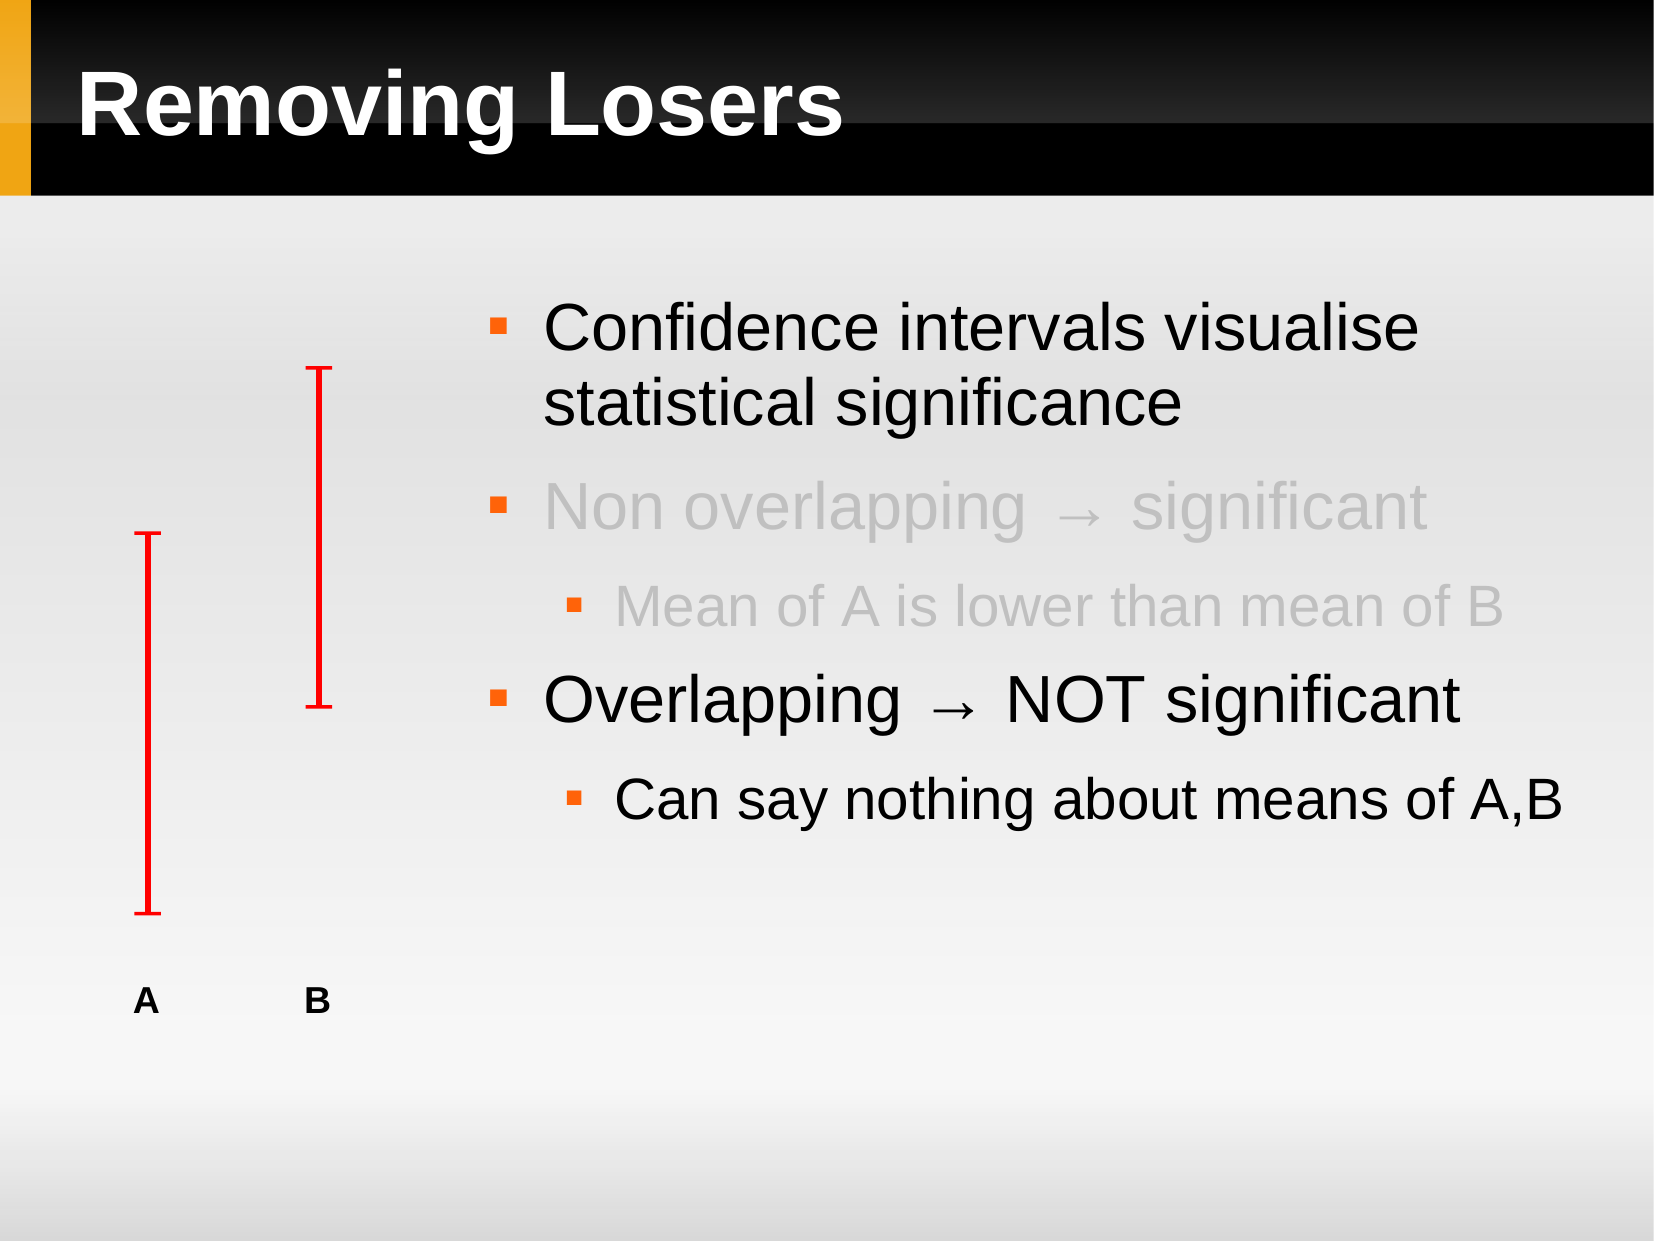

# Removing Losers
Confidence intervals visualise statistical significance
Non overlapping → significant
Mean of A is lower than mean of B
Overlapping → NOT significant
Can say nothing about means of A,B
A
B